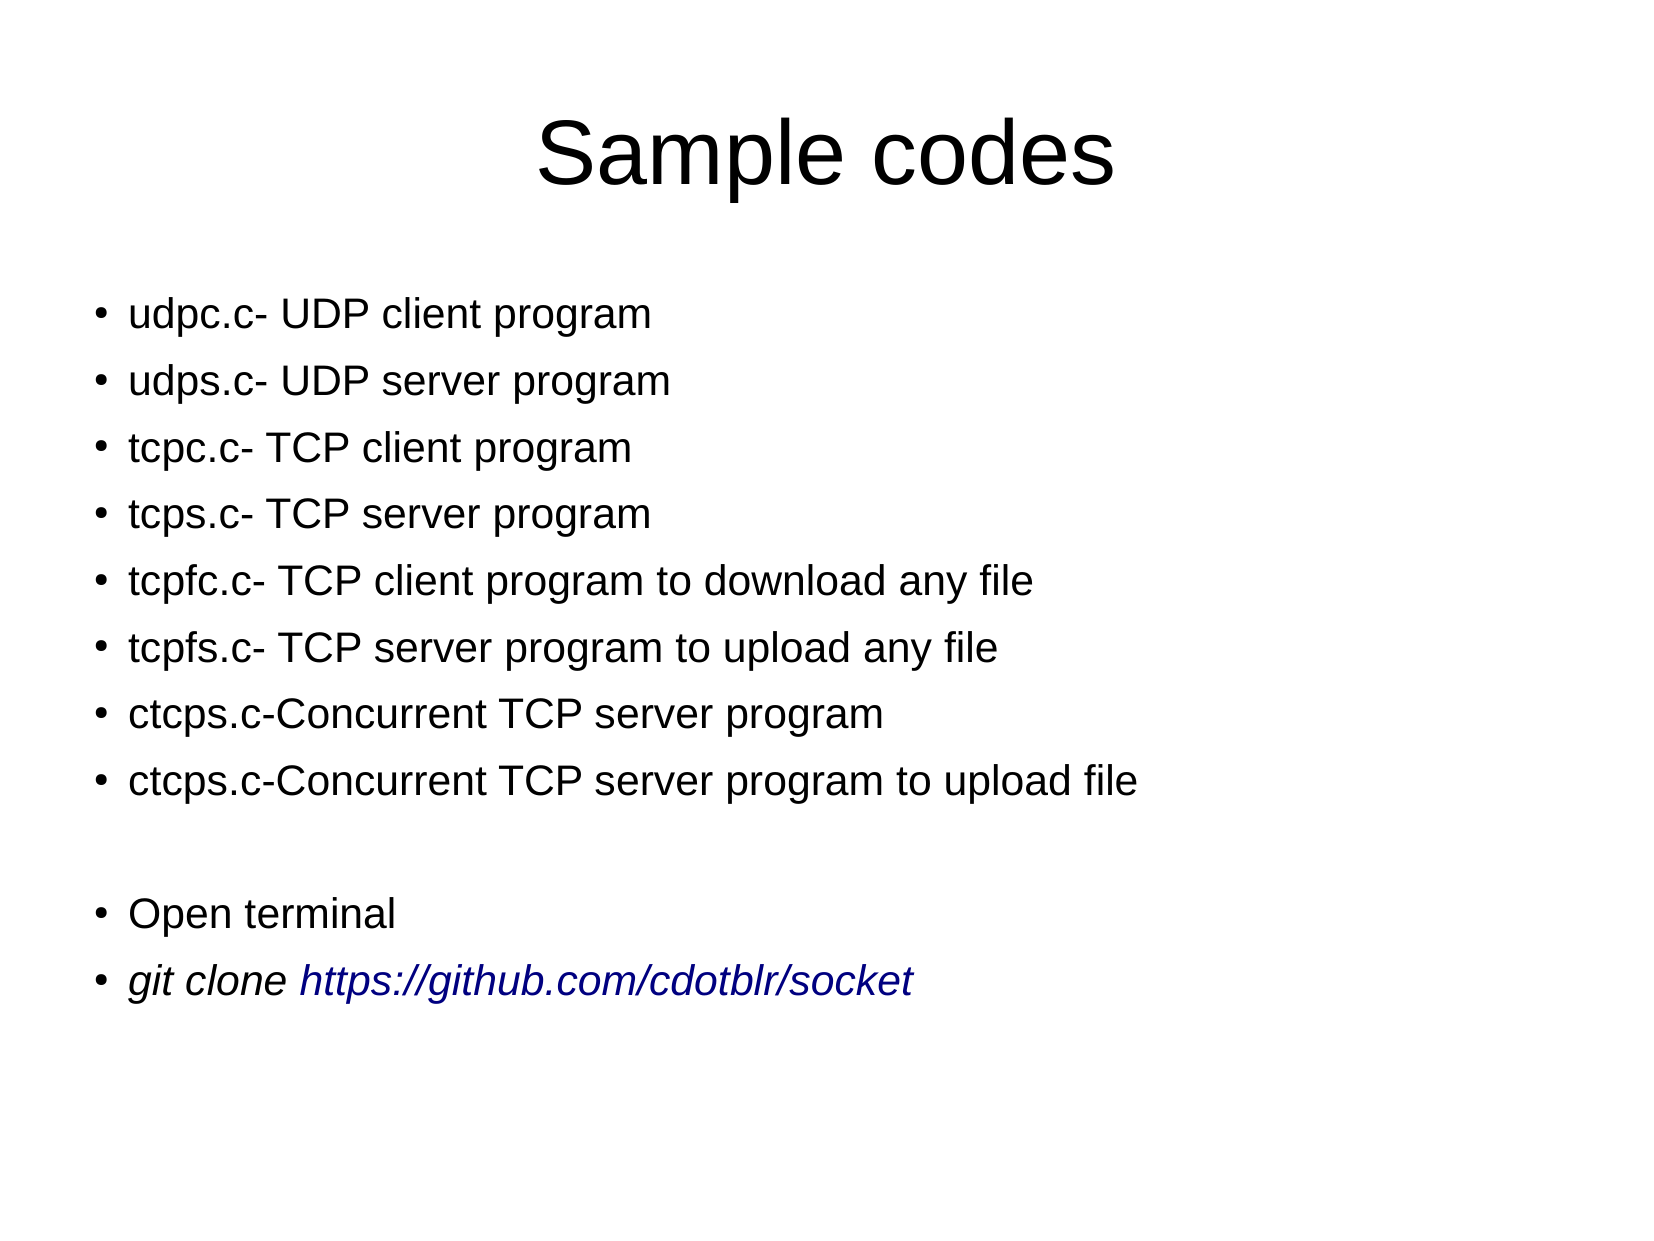

# Sample codes
udpc.c- UDP client program
udps.c- UDP server program
tcpc.c- TCP client program
tcps.c- TCP server program
tcpfc.c- TCP client program to download any file
tcpfs.c- TCP server program to upload any file
ctcps.c-Concurrent TCP server program
ctcps.c-Concurrent TCP server program to upload file
Open terminal
git clone https://github.com/cdotblr/socket